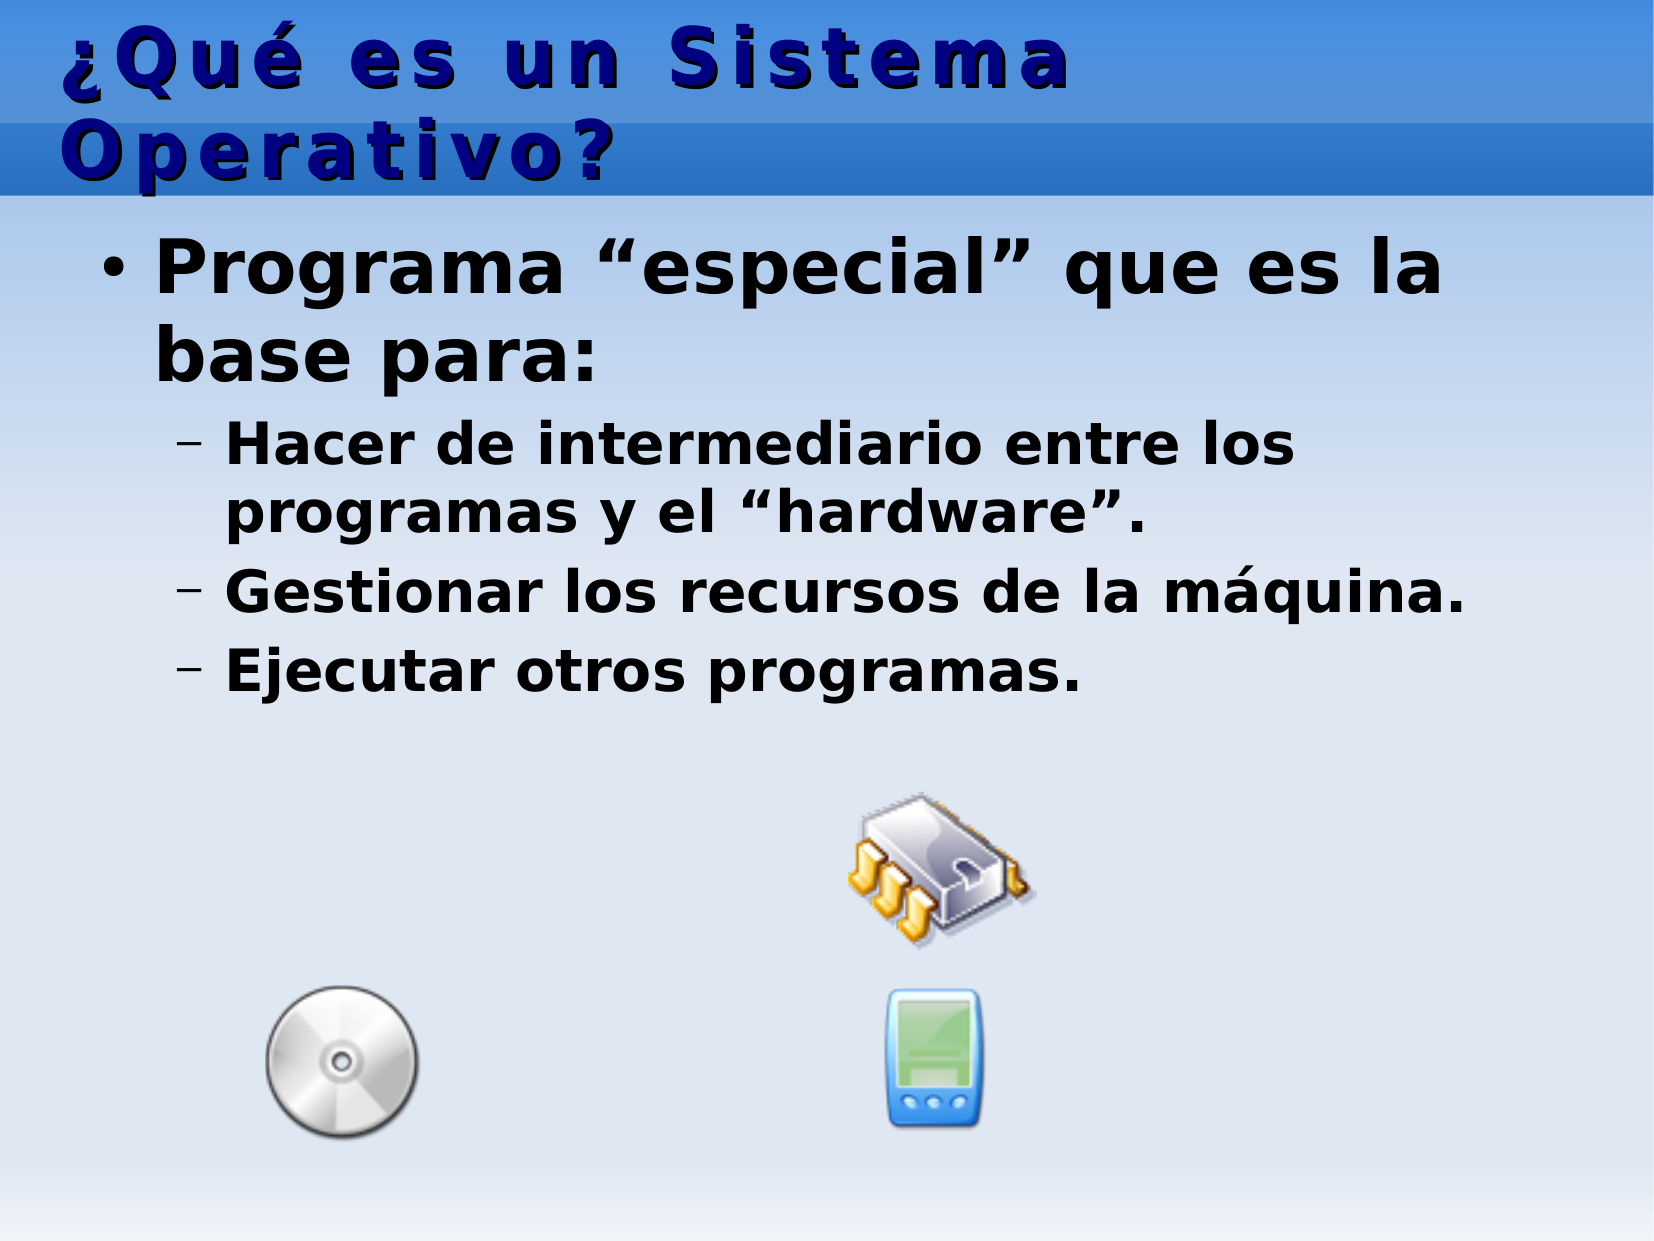

# ¿Qué es un Sistema Operativo?
Programa “especial” que es la base para:
Hacer de intermediario entre los programas y el “hardware”.
Gestionar los recursos de la máquina.
Ejecutar otros programas.